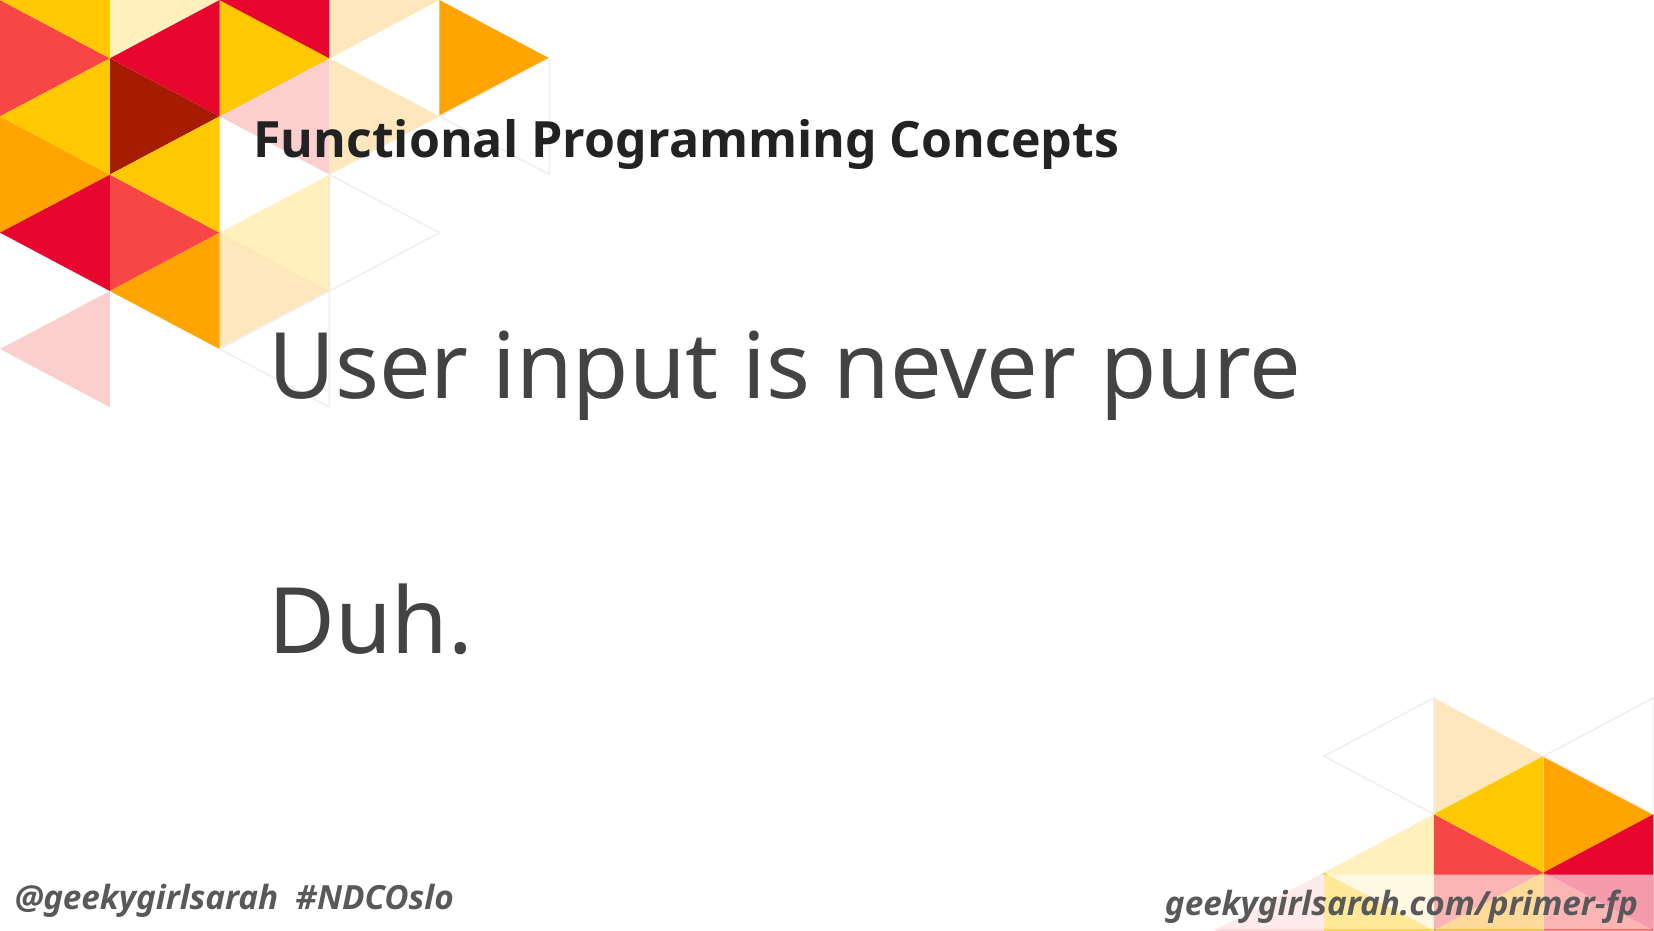

# Functional Programming Concepts
User input is never pure
Duh.